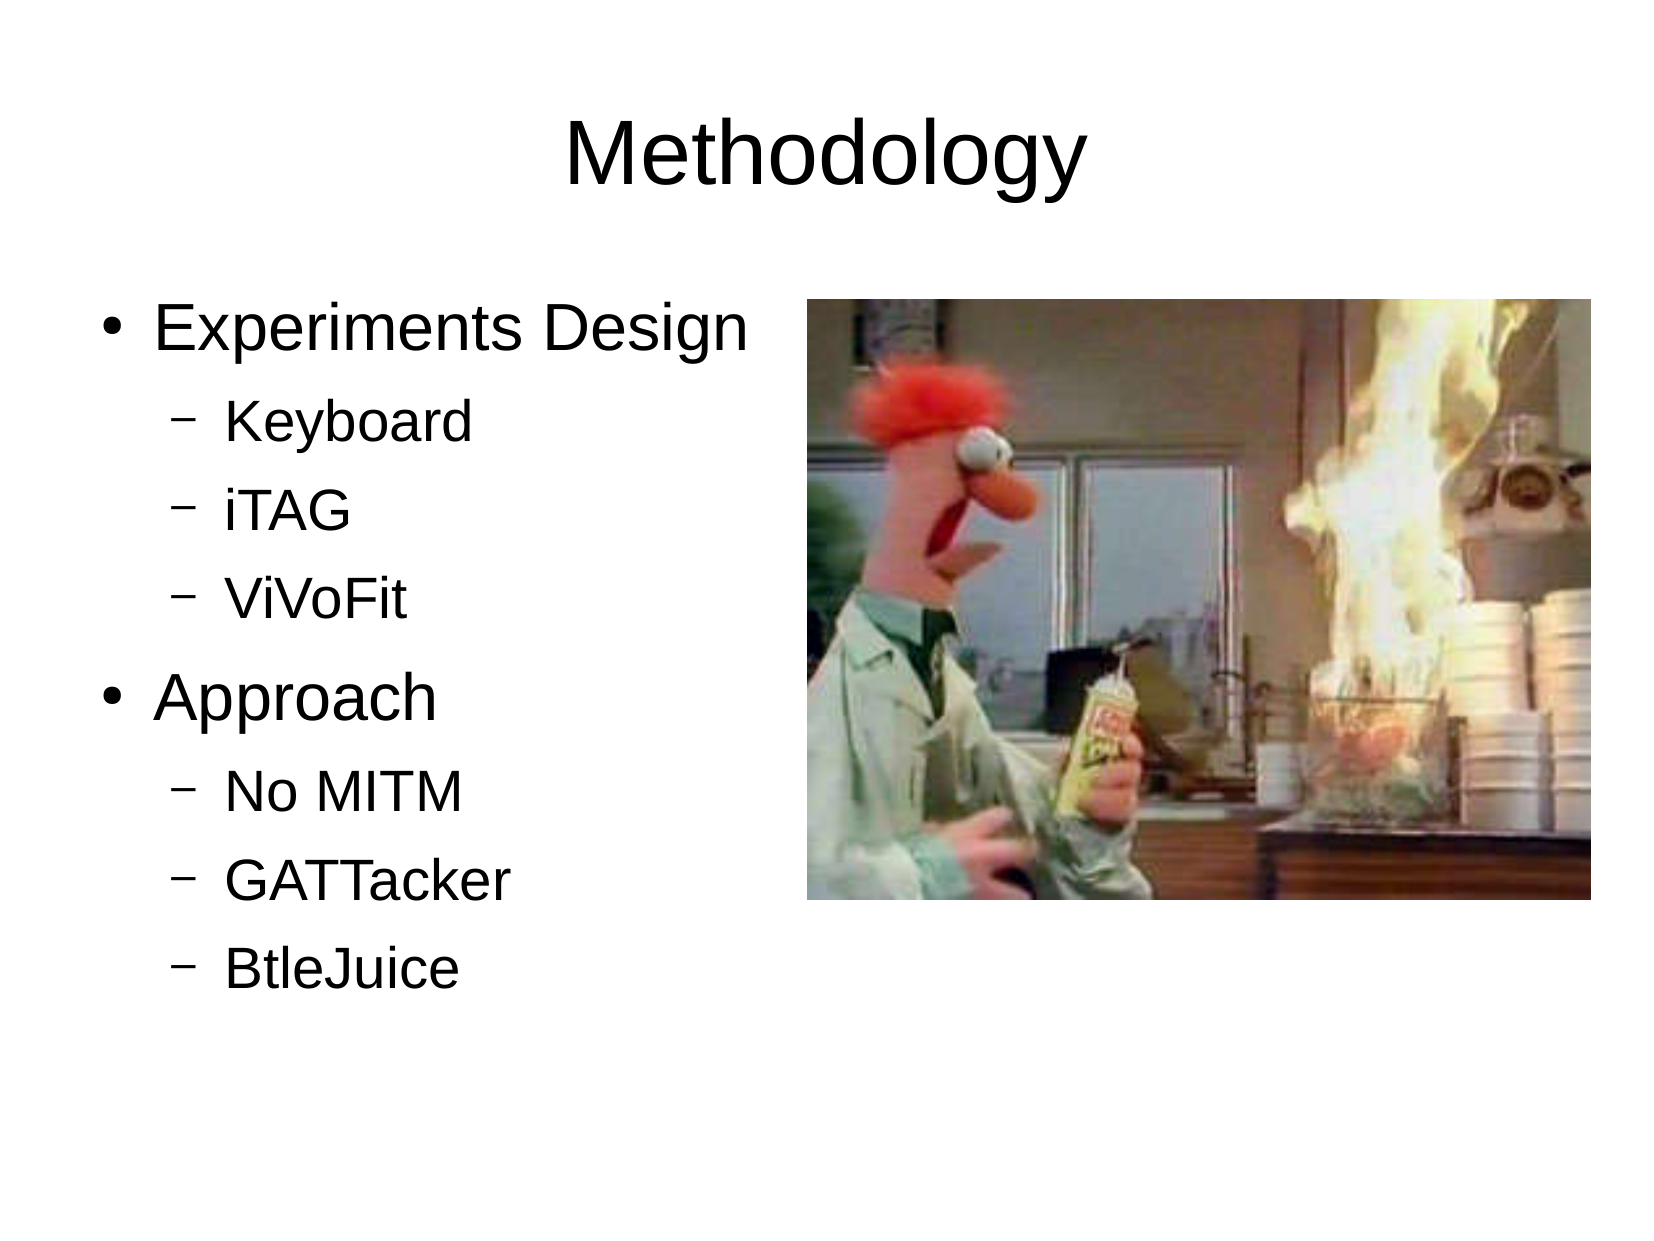

# Methodology
Experiments Design
Keyboard
iTAG
ViVoFit
Approach
No MITM
GATTacker
BtleJuice